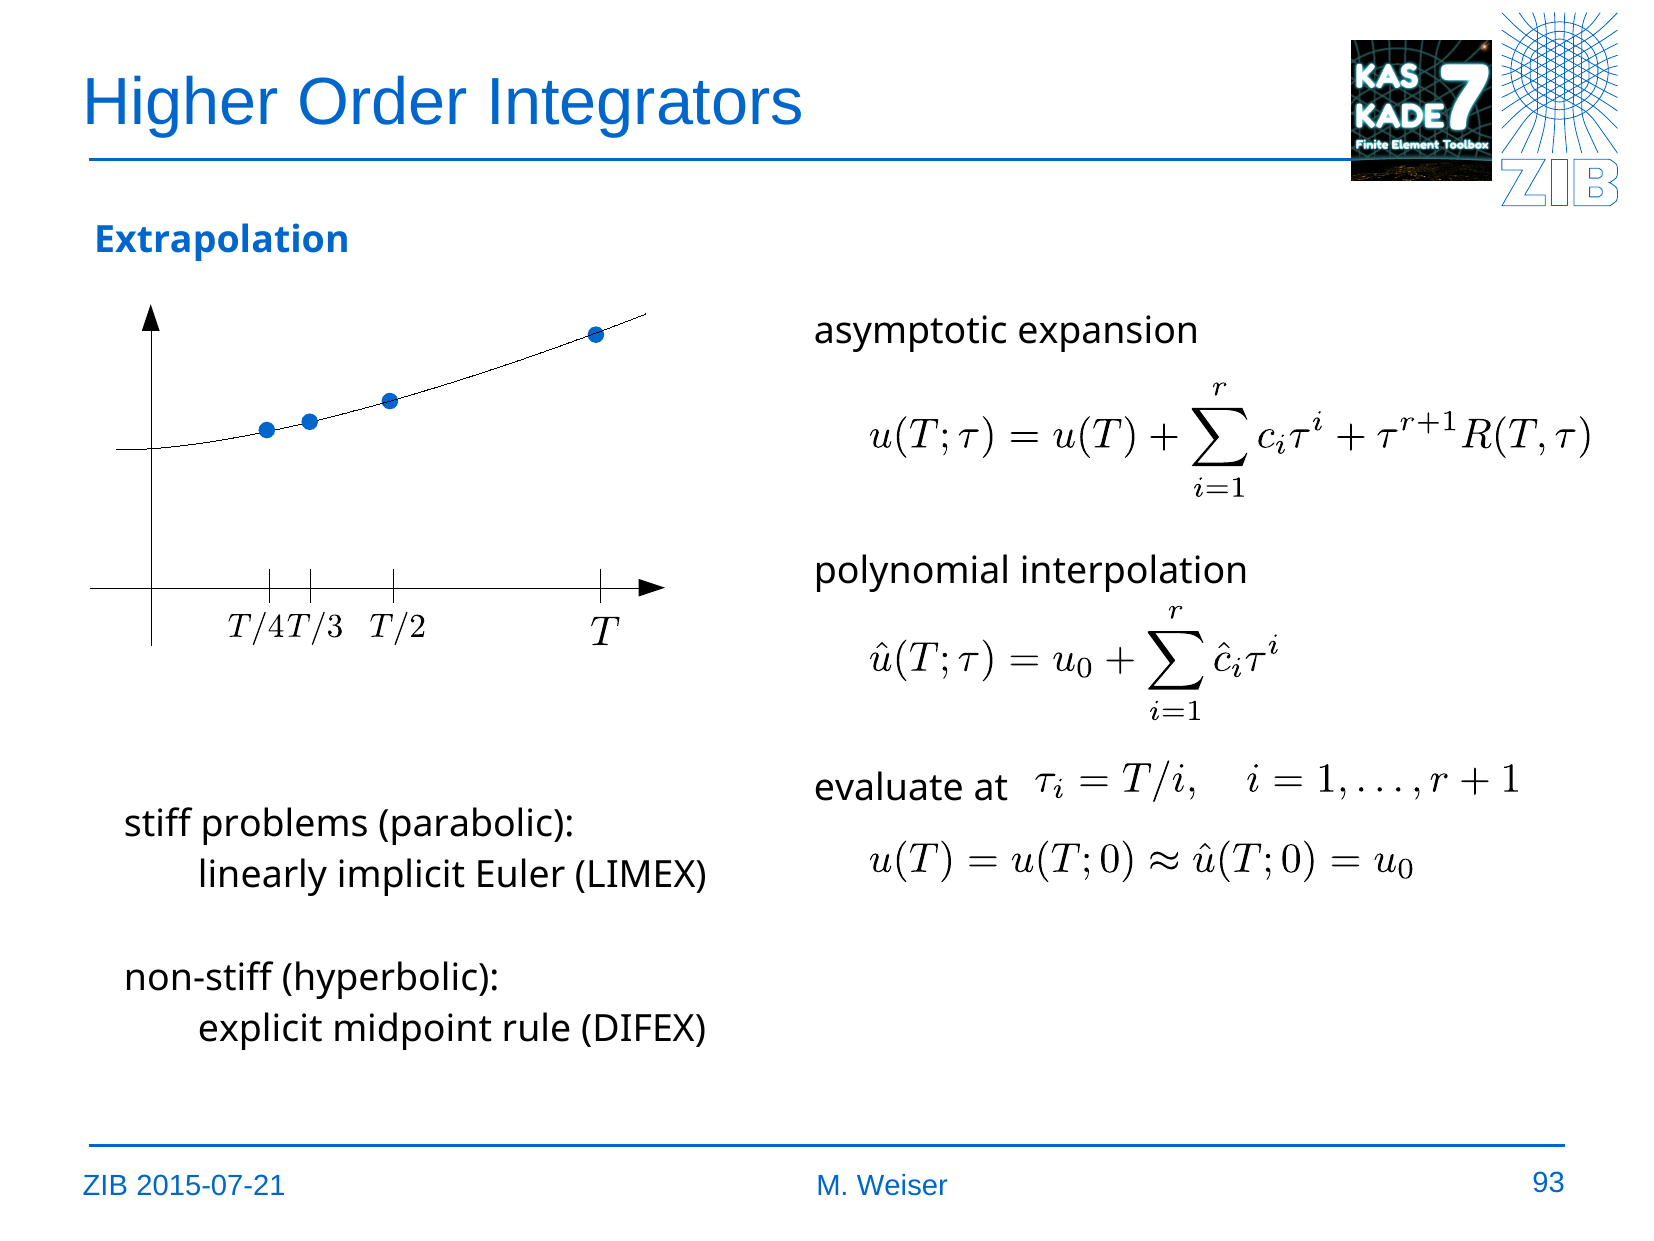

# Higher Order Integrators
Extrapolation
asymptotic expansion
polynomial interpolation
evaluate at
stiff problems (parabolic):
	linearly implicit Euler (LIMEX)
non-stiff (hyperbolic):
	explicit midpoint rule (DIFEX)
93
ZIB 2015-07-21
M. Weiser